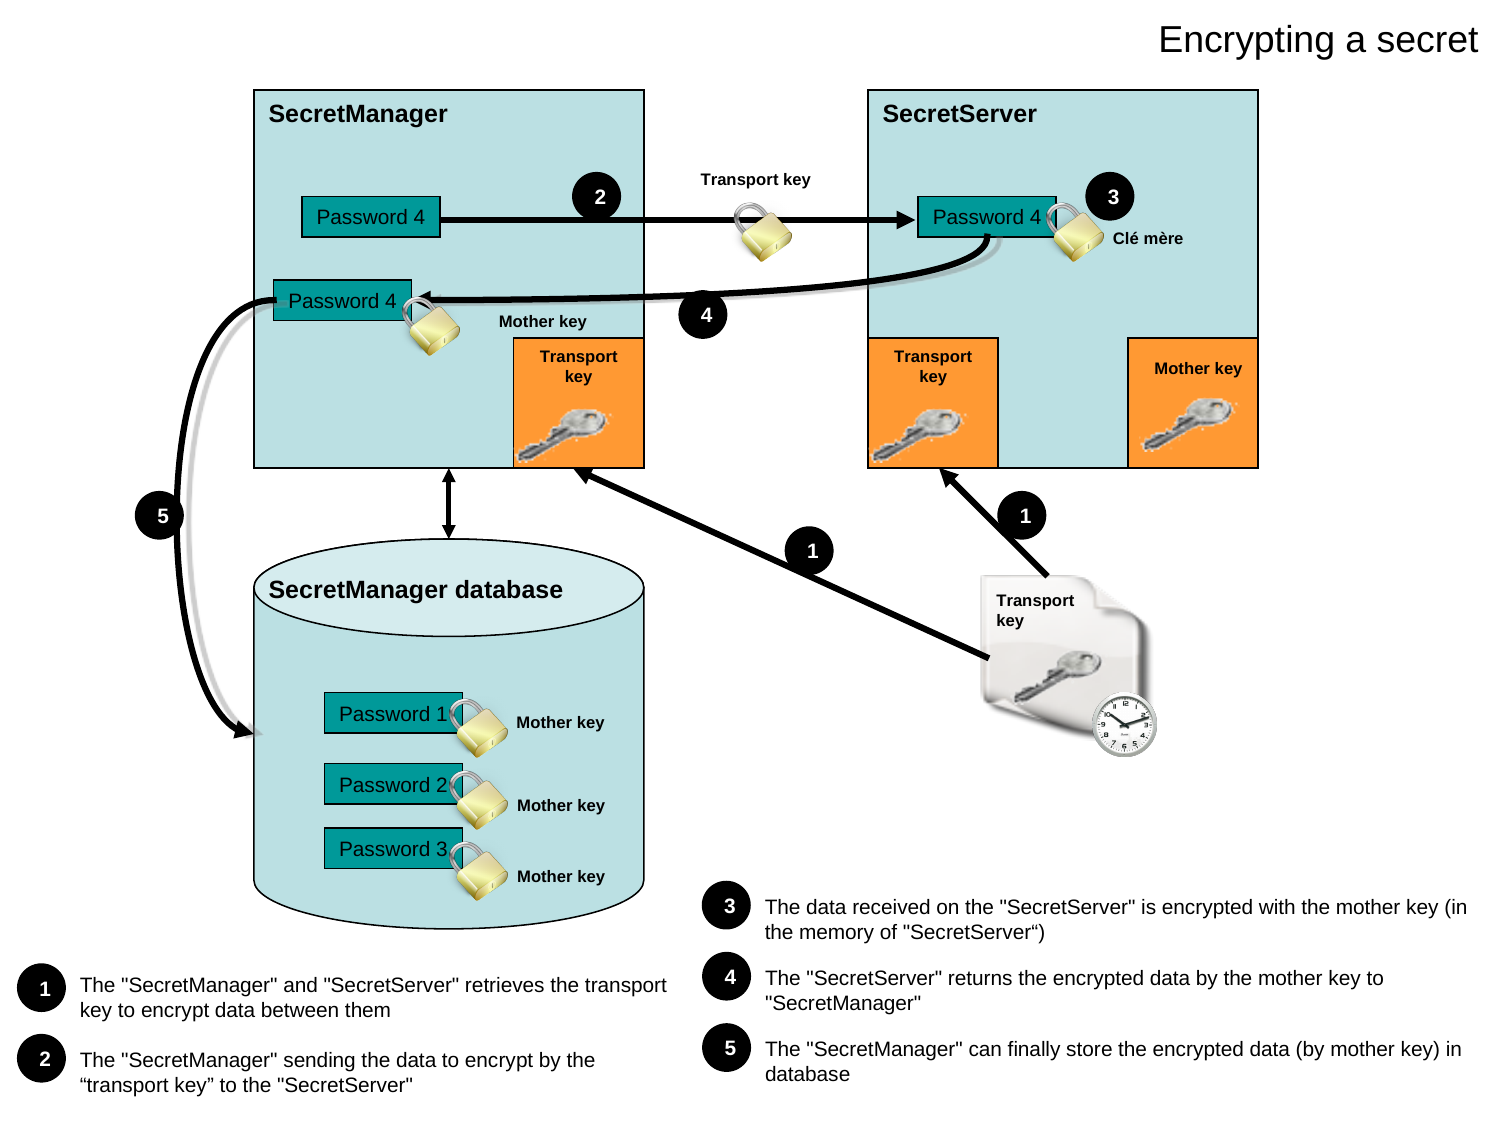

Encrypting a secret
SecretManager
SecretServer
Transport key
2
3
Password 4
Password 4
Clé mère
Password 4
4
Mother key
Transport
key
Transport
key
Mother key
5
1
1
SecretManager database
Transport
key
Password 1
Mother key
Password 2
Mother key
Password 3
Mother key
3
The data received on the "SecretServer" is encrypted with the mother key (in the memory of "SecretServer“)
4
The "SecretServer" returns the encrypted data by the mother key to "SecretManager"
1
The "SecretManager" and "SecretServer" retrieves the transport key to encrypt data between them
5
The "SecretManager" can finally store the encrypted data (by mother key) in database
2
The "SecretManager" sending the data to encrypt by the “transport key” to the "SecretServer"